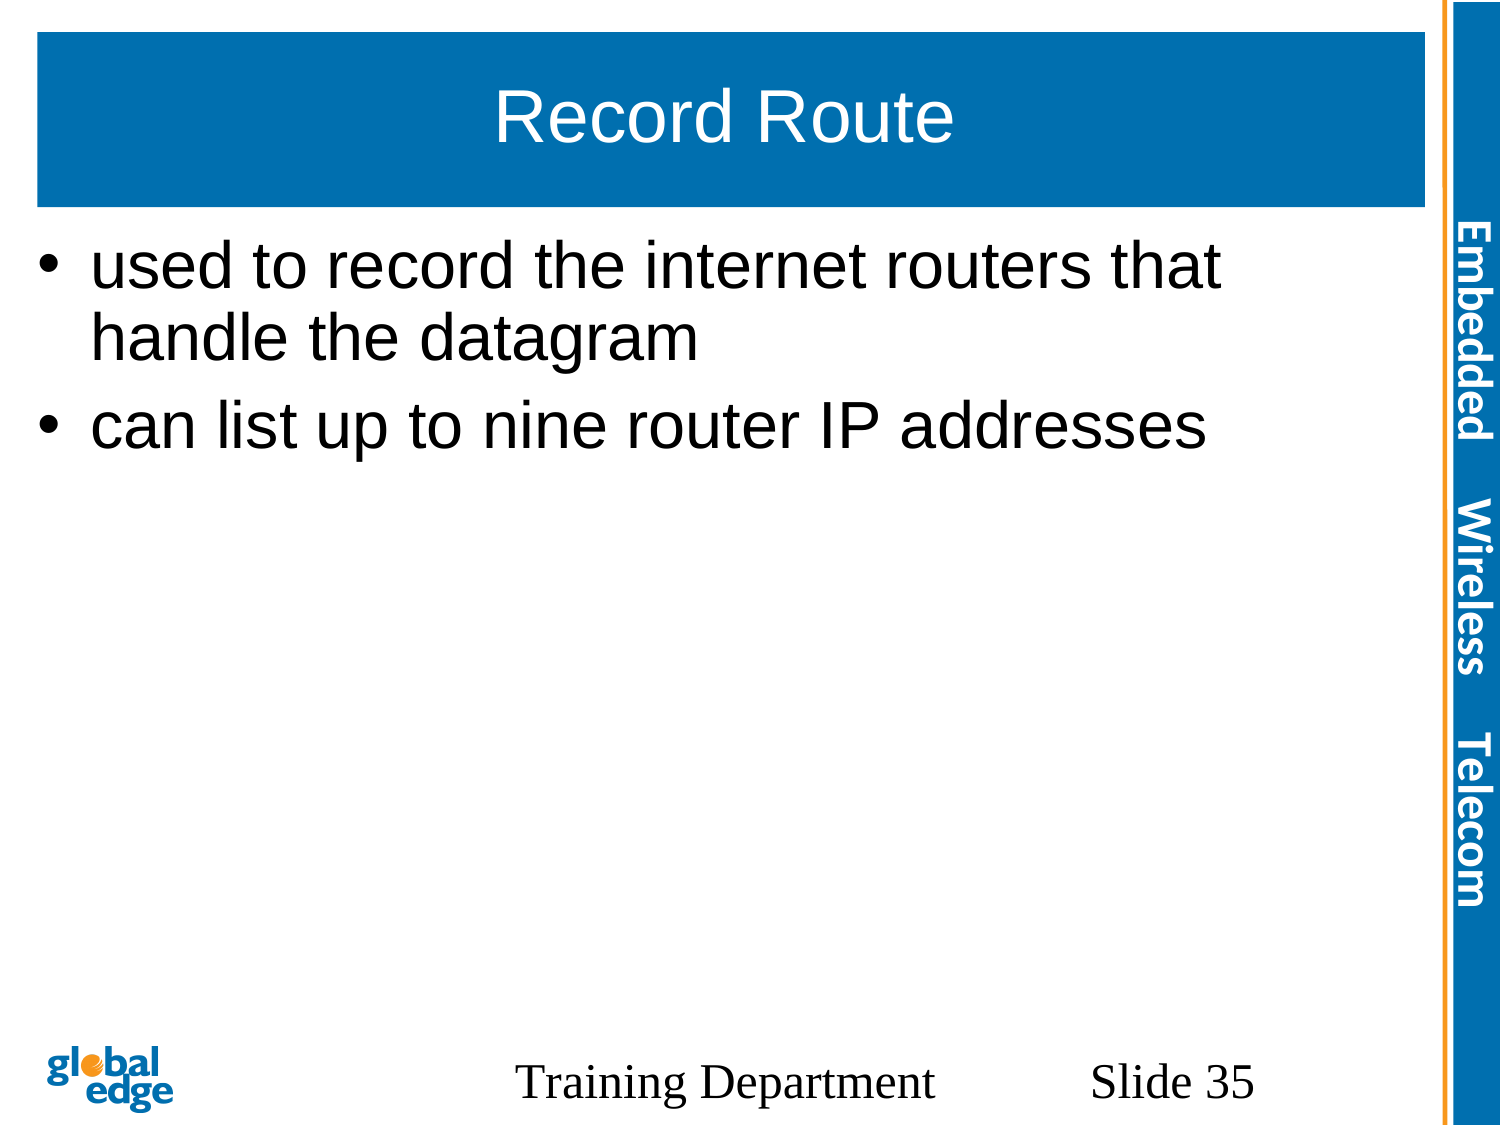

# Record Route
used to record the internet routers that handle the datagram
can list up to nine router IP addresses
35